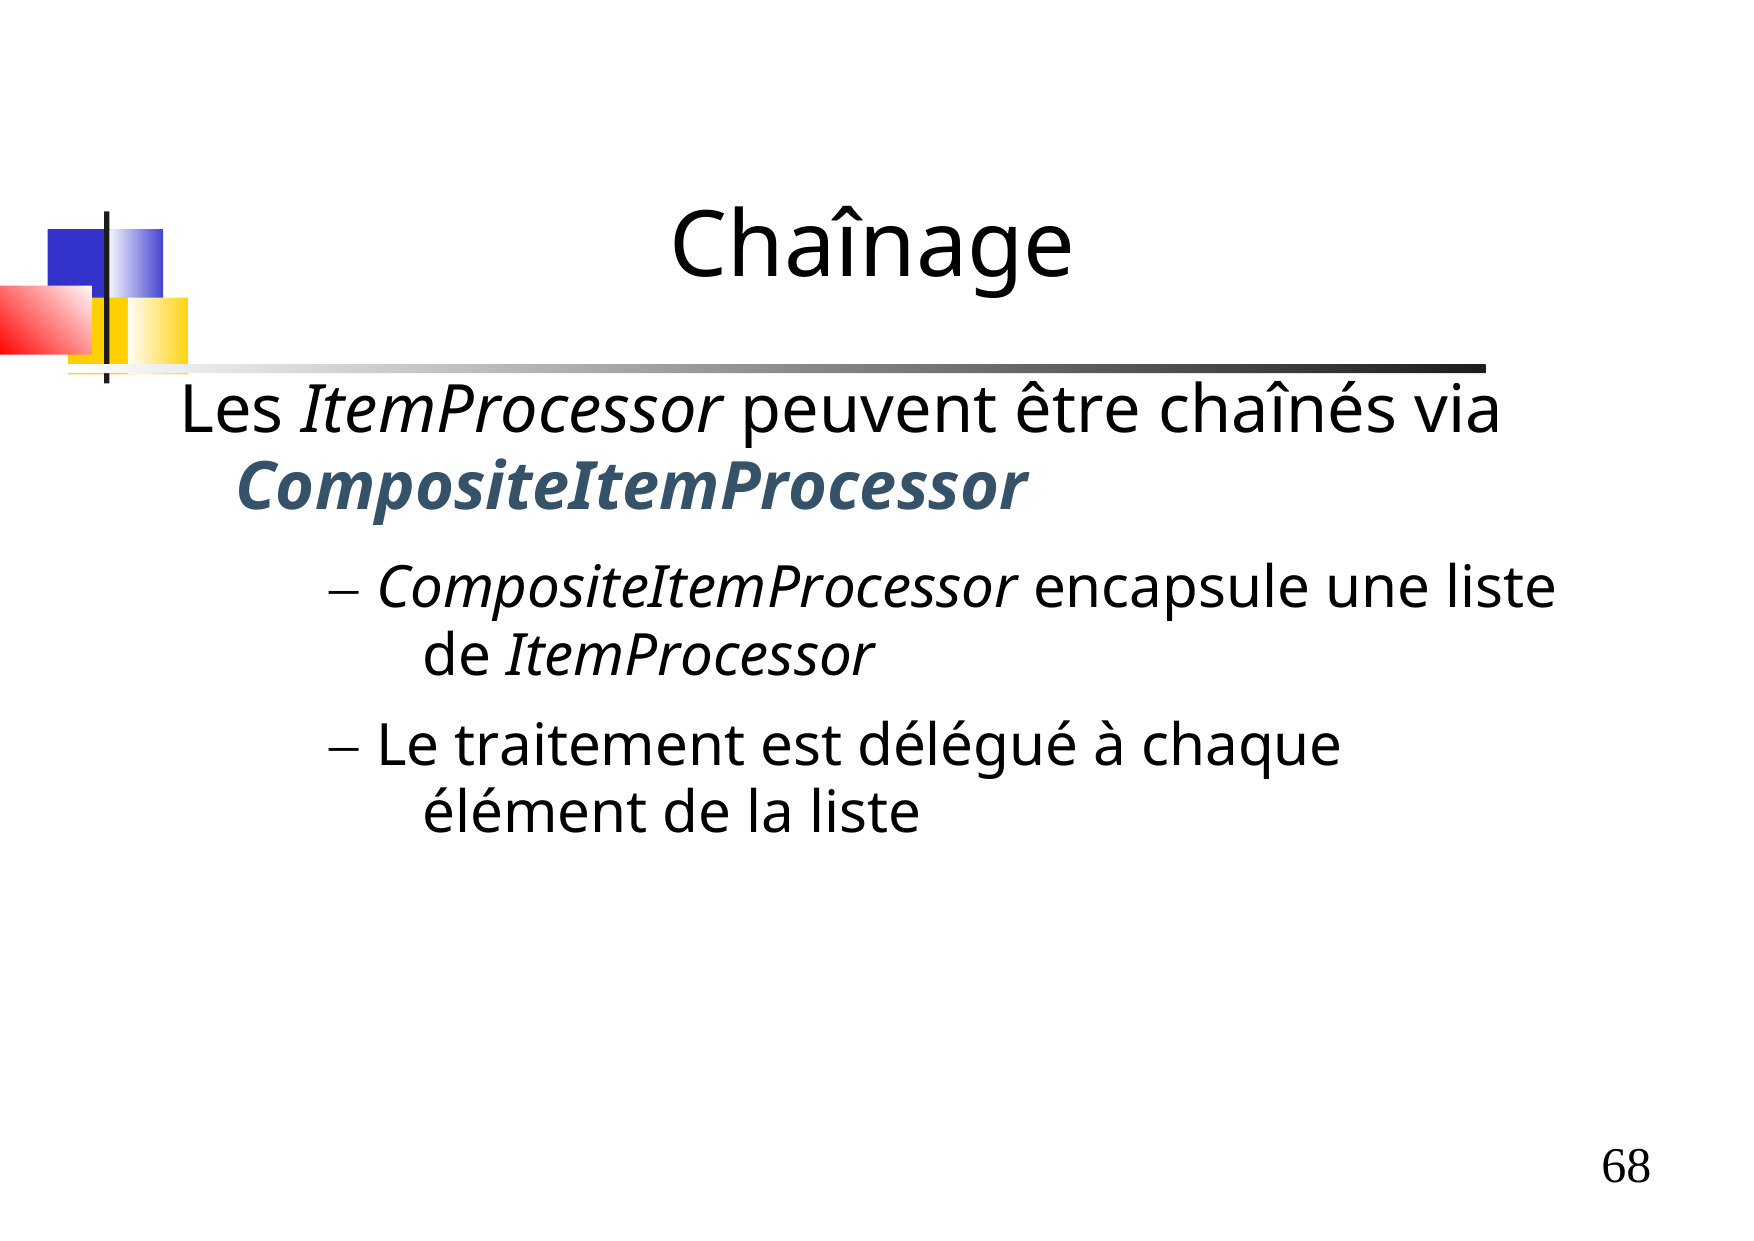

# Chaînage
Les ItemProcessor peuvent être chaînés via CompositeItemProcessor
CompositeItemProcessor encapsule une liste de ItemProcessor
Le traitement est délégué à chaque élément de la liste